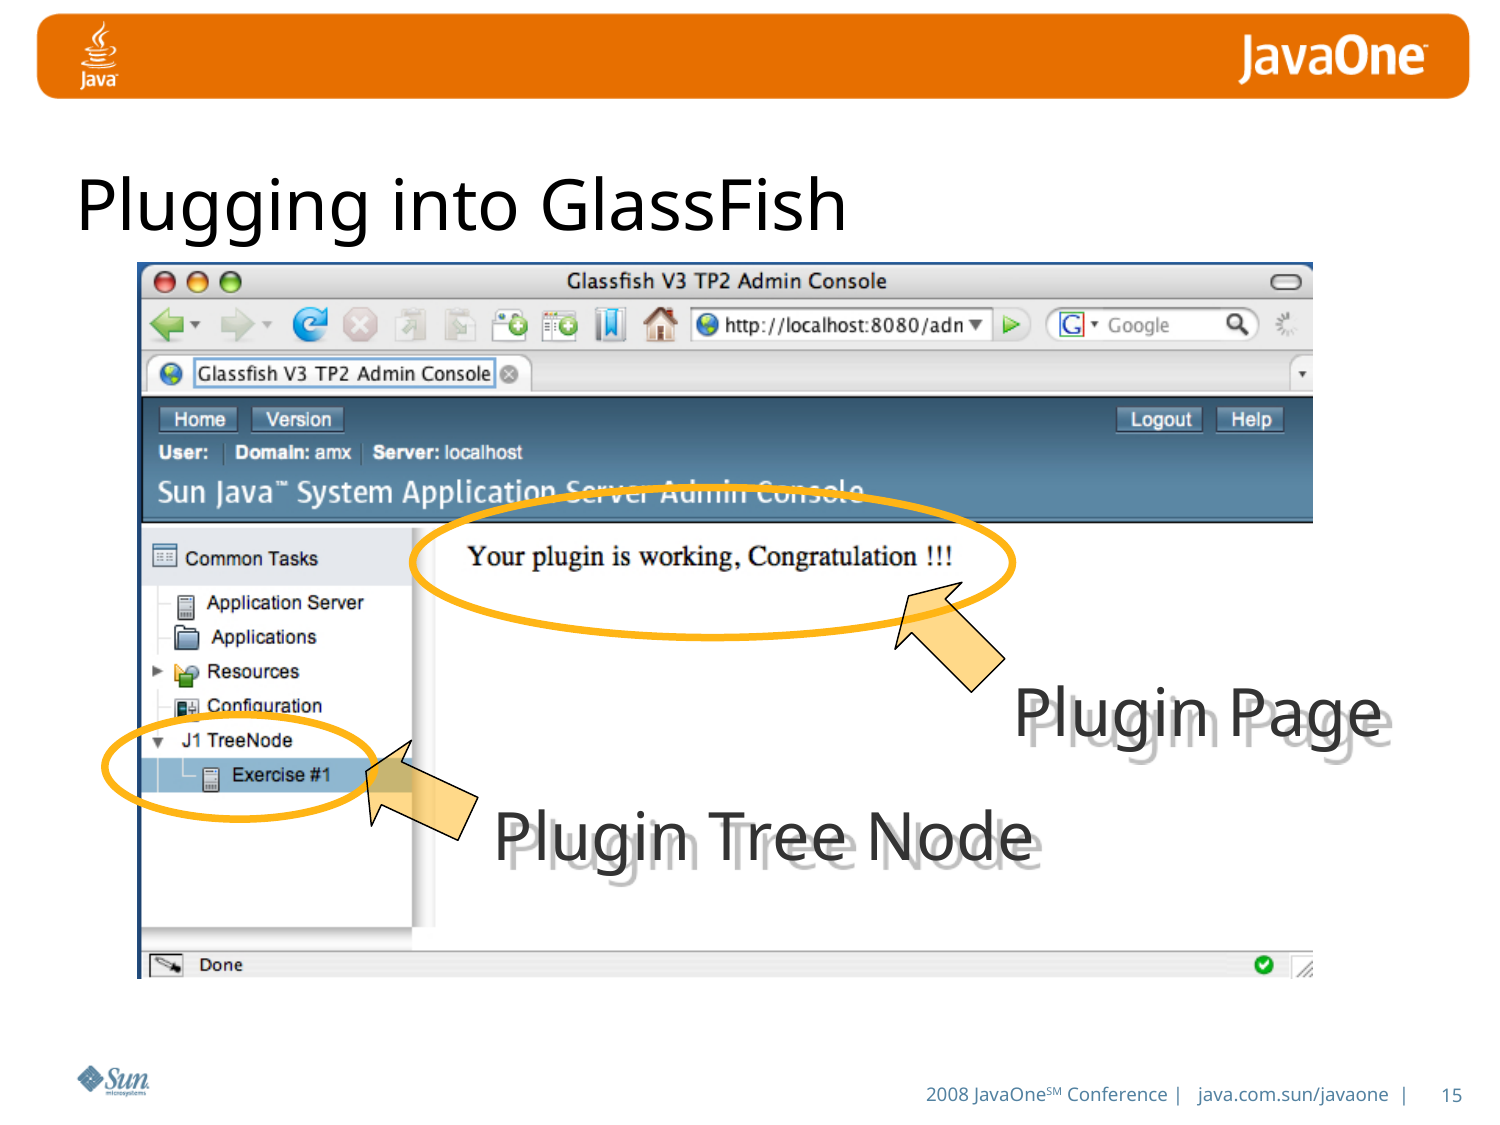

# Plugging into GlassFish
Plugin Page
Plugin Tree Node